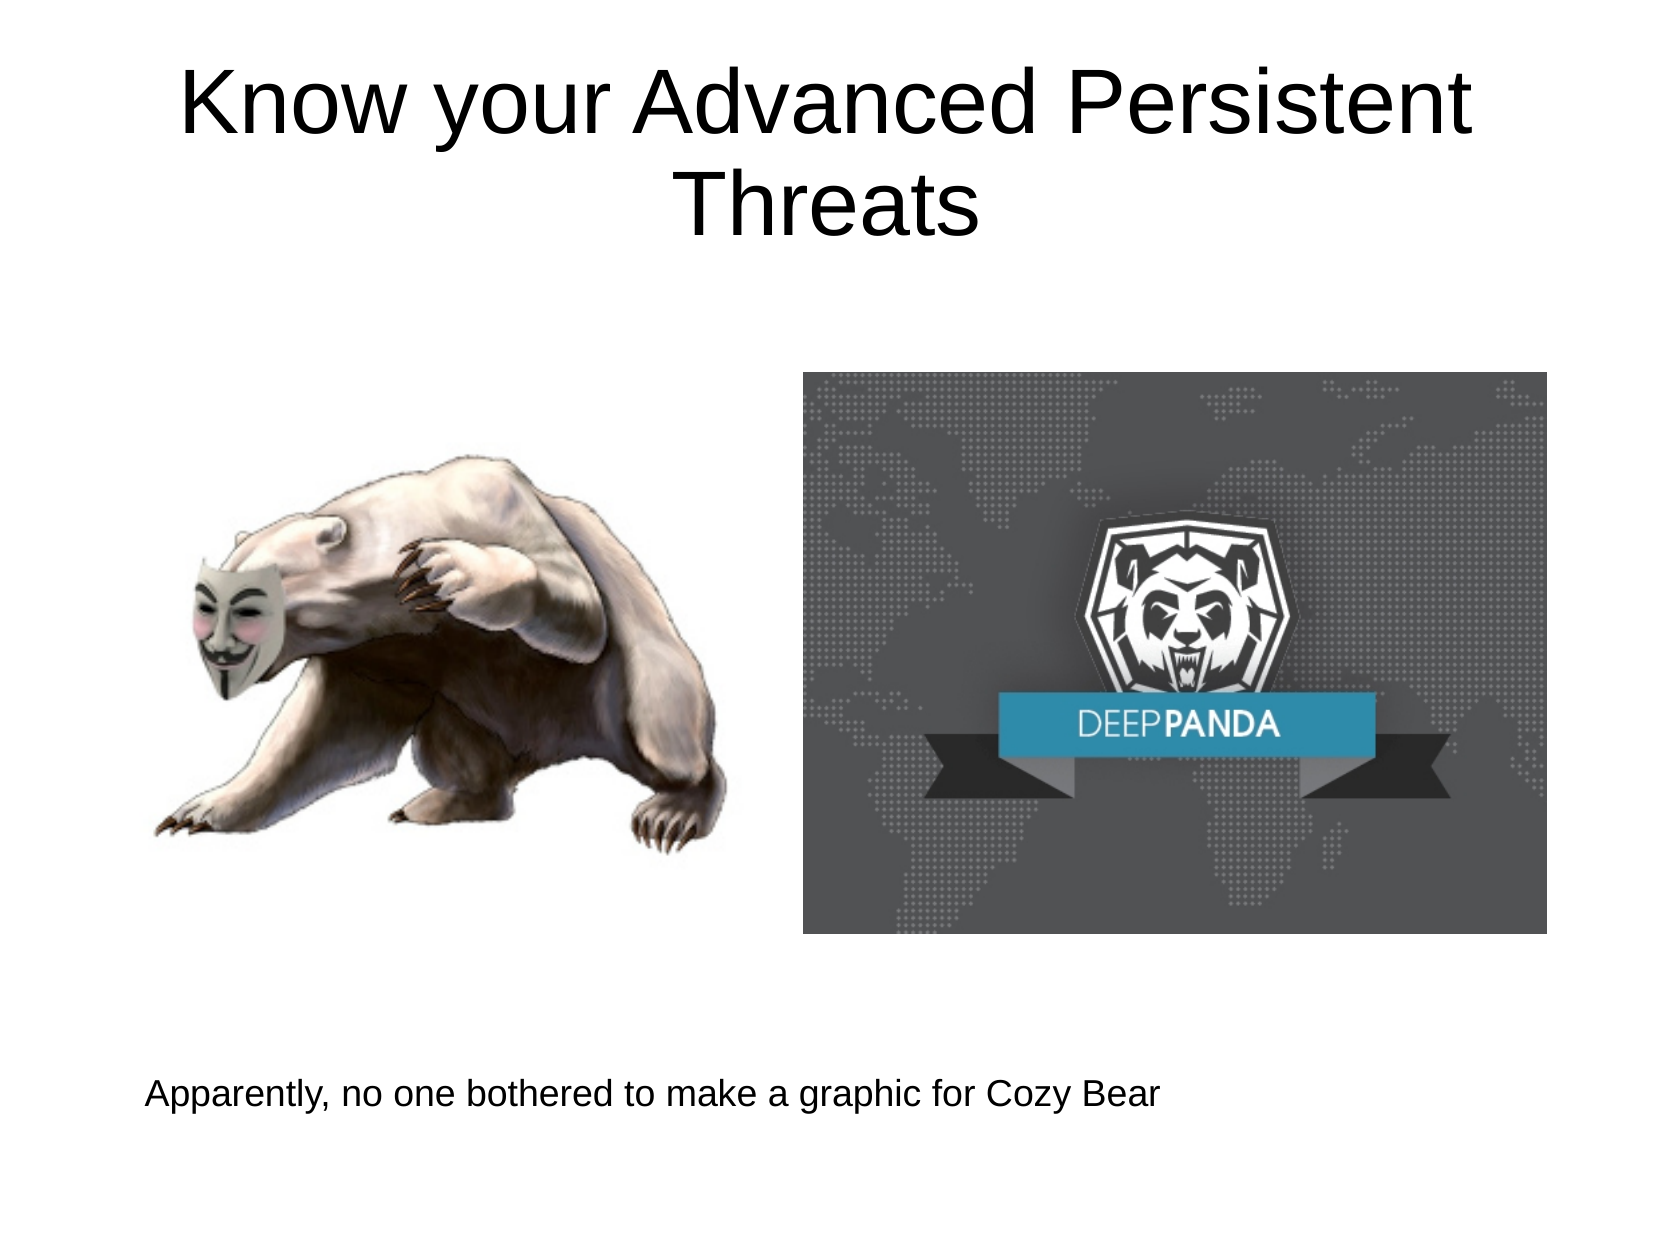

# Know your Advanced Persistent Threats
Apparently, no one bothered to make a graphic for Cozy Bear